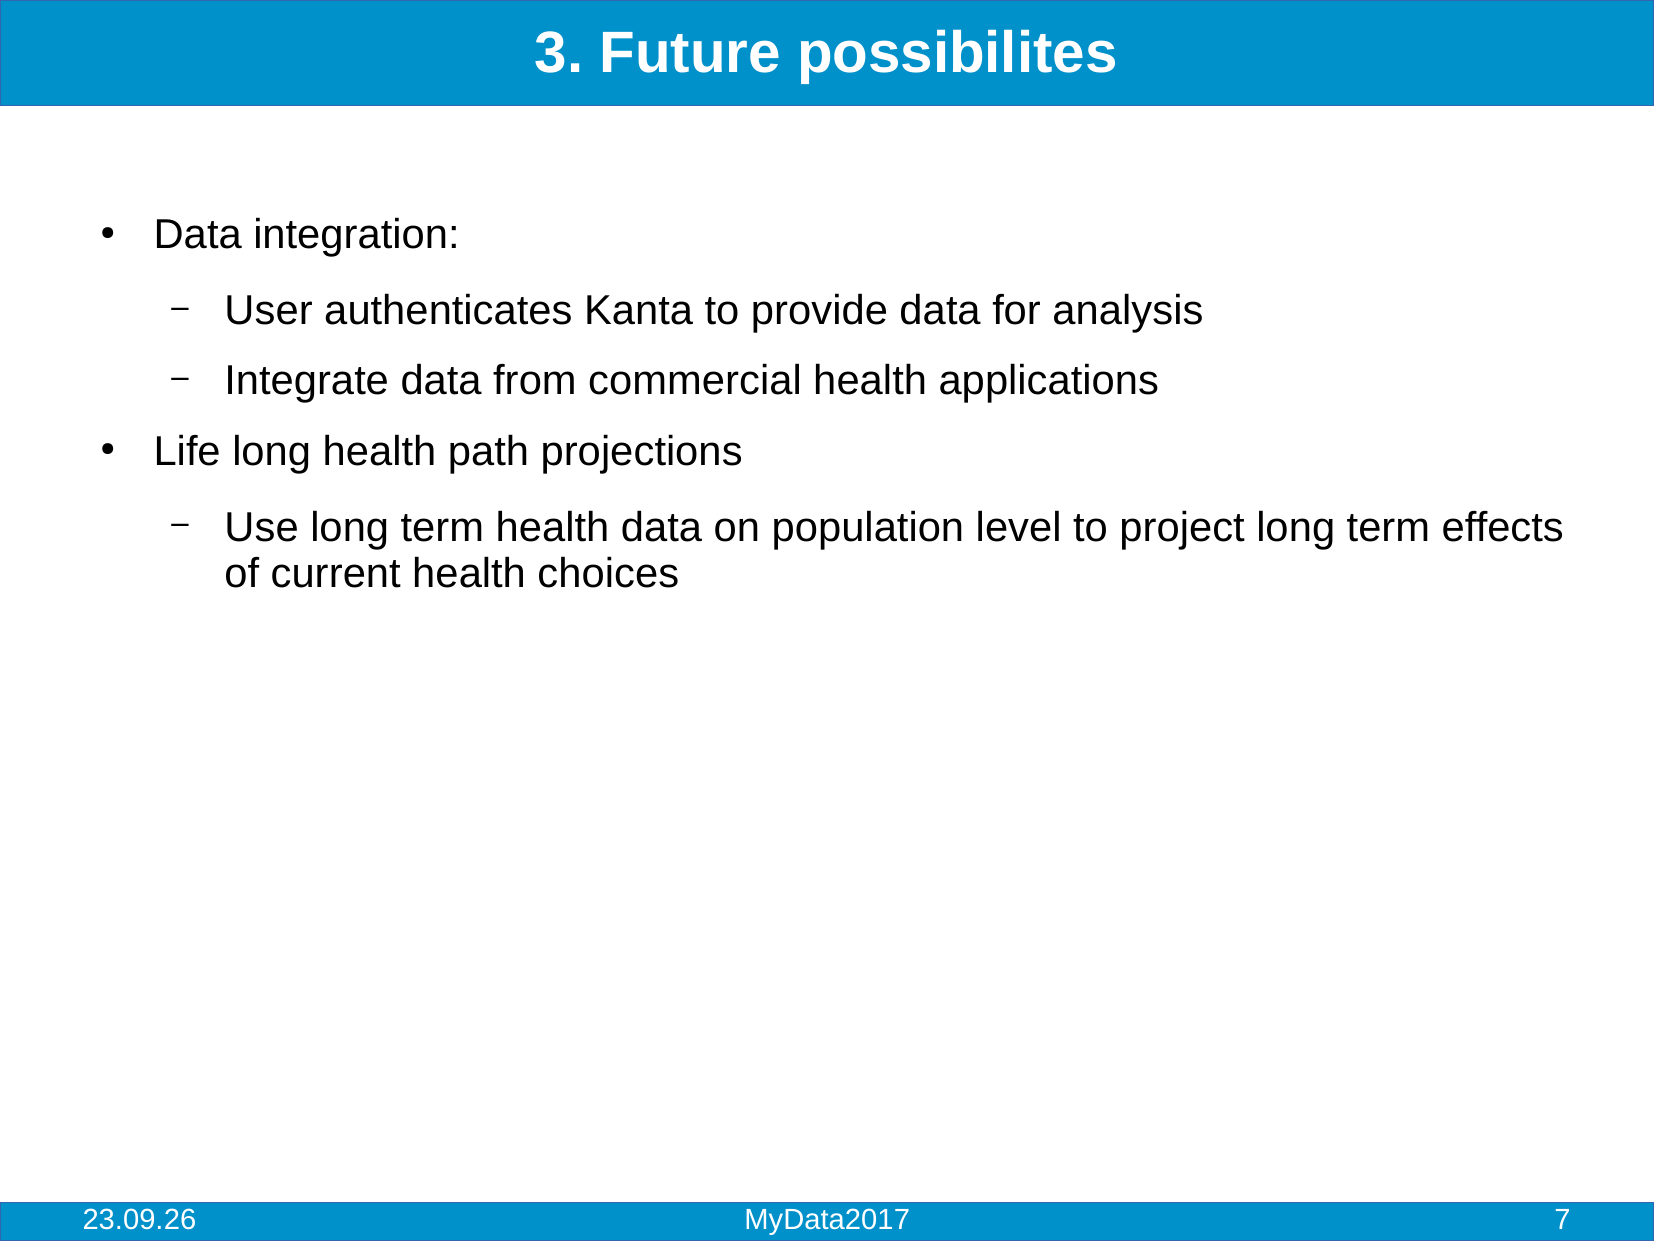

# 3. Future possibilites
Data integration:
User authenticates Kanta to provide data for analysis
Integrate data from commercial health applications
Life long health path projections
Use long term health data on population level to project long term effects of current health choices
MyData2017
7